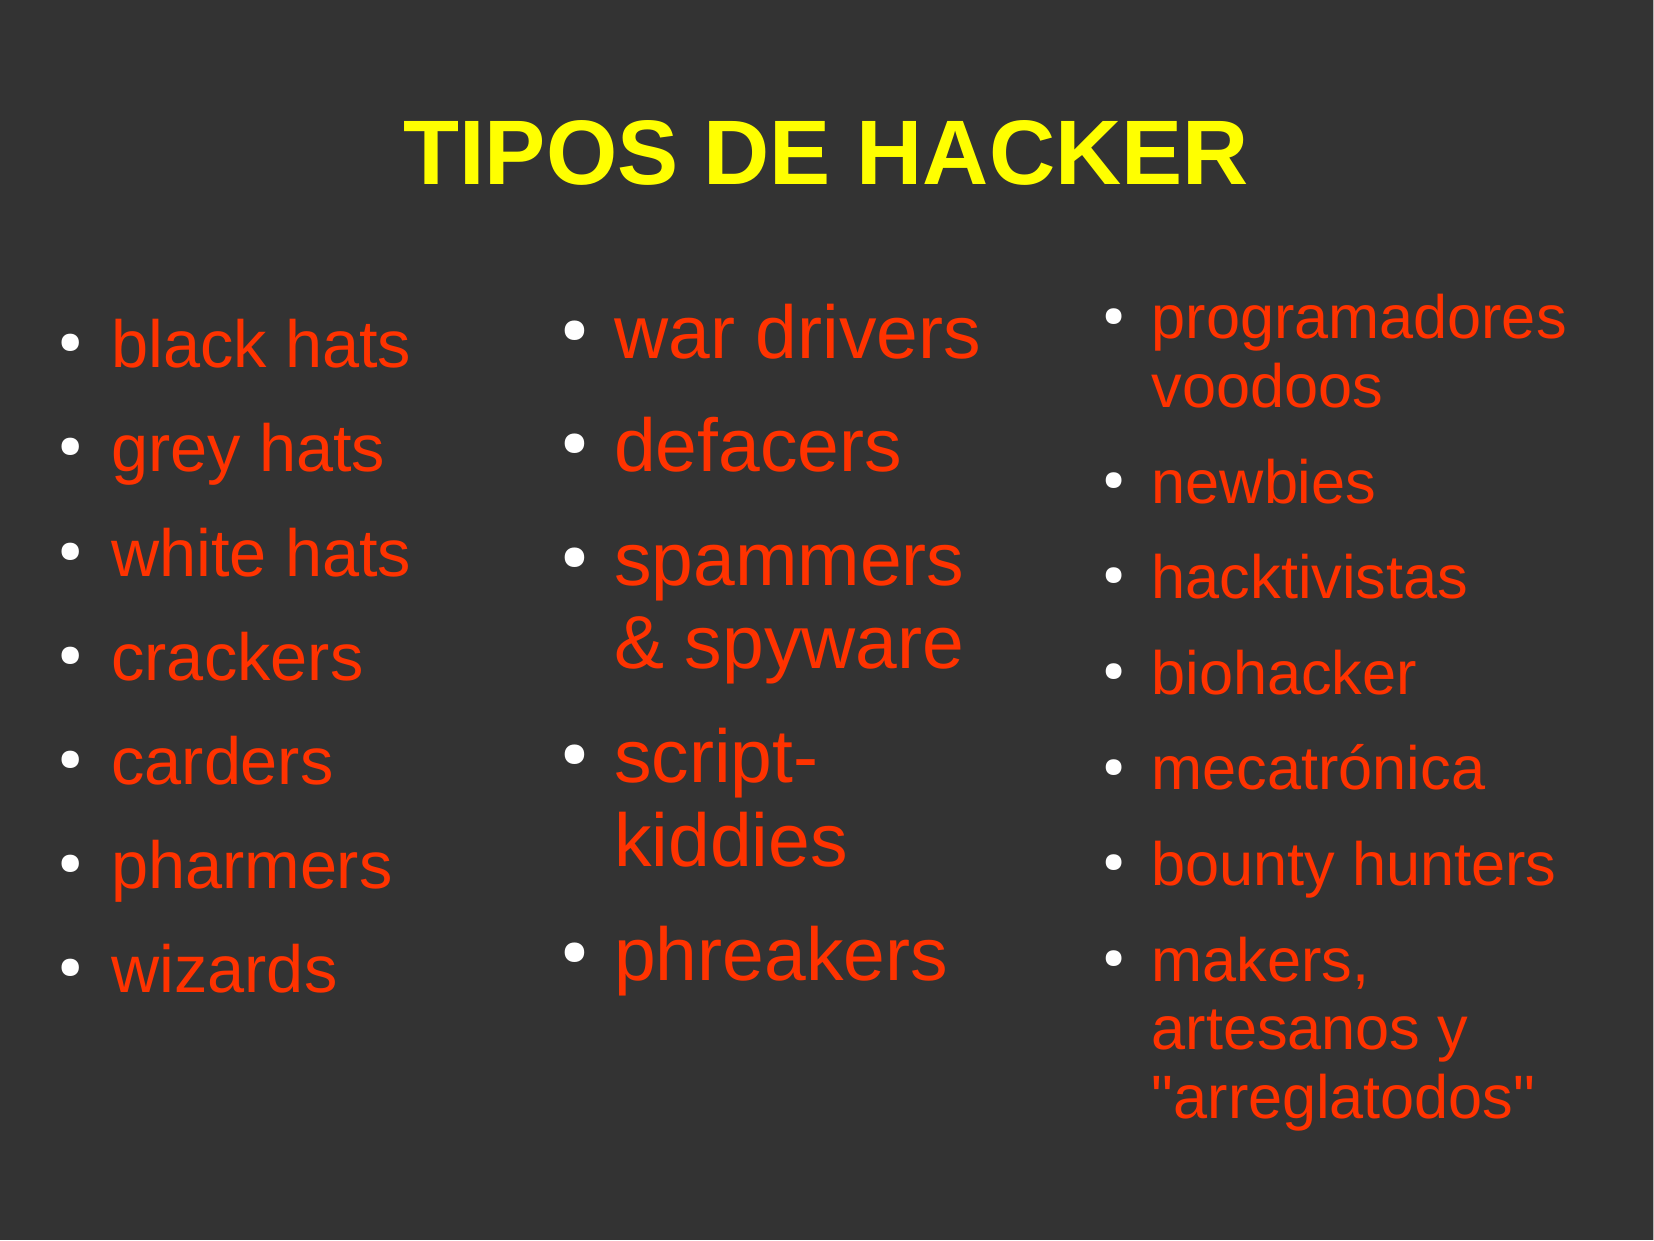

# TIPOS DE HACKER
programadores voodoos
newbies
hacktivistas
biohacker
mecatrónica
bounty hunters
makers, artesanos y "arreglatodos"
war drivers
defacers
spammers & spyware
script-kiddies
phreakers
black hats
grey hats
white hats
crackers
carders
pharmers
wizards